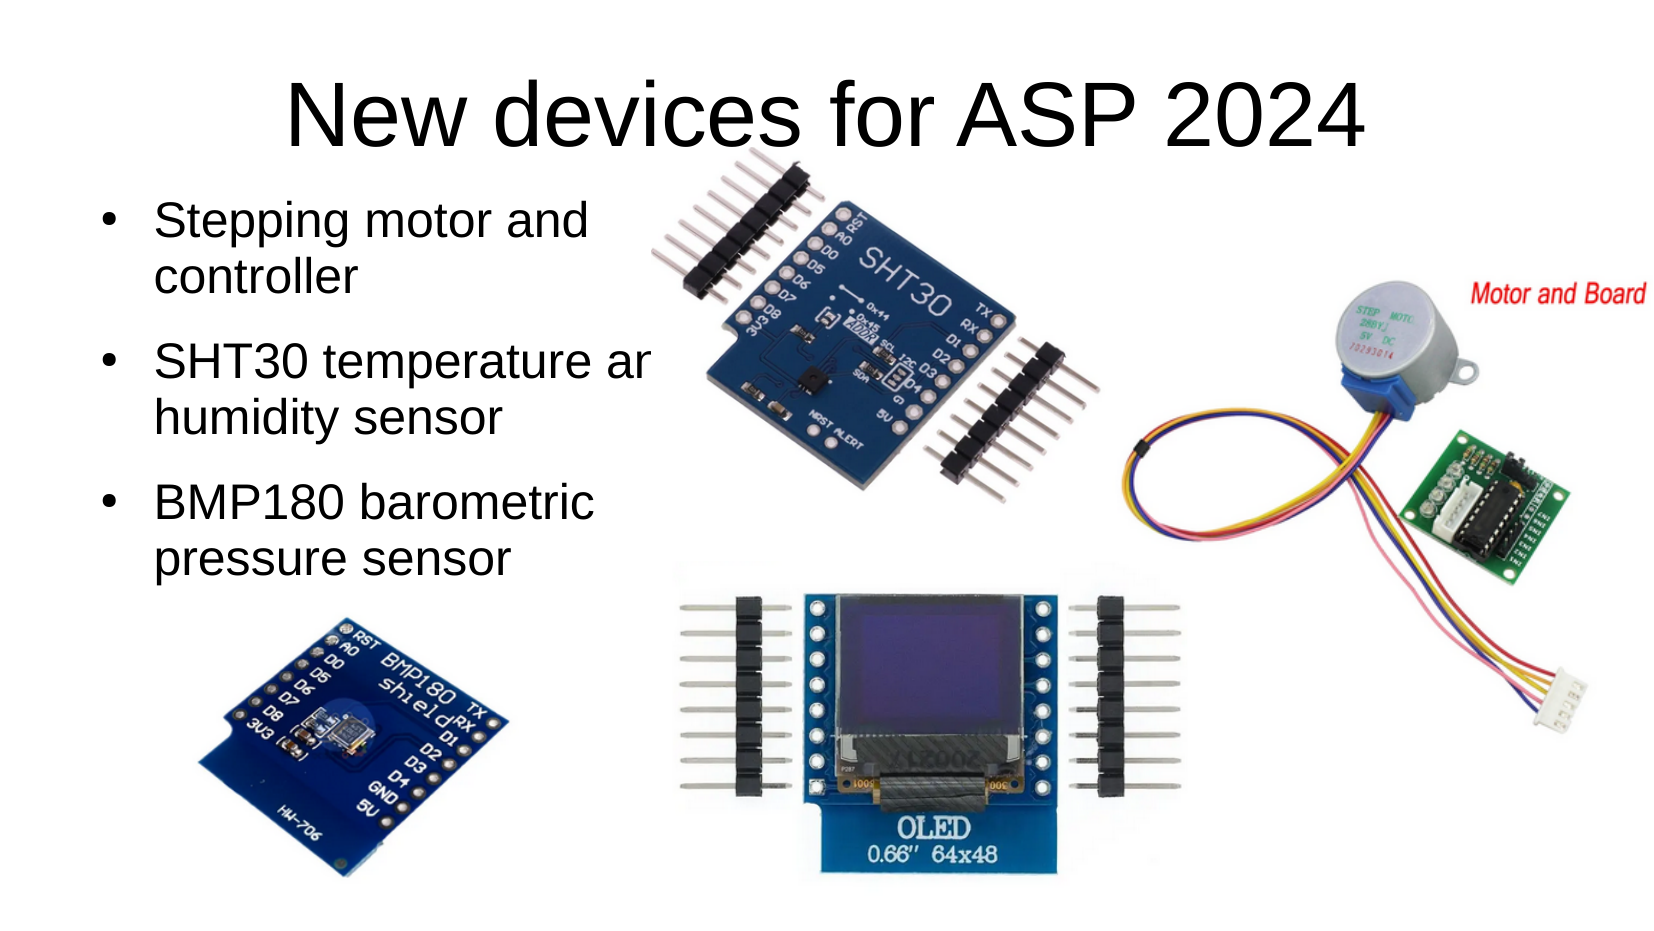

# New devices for ASP 2024
Stepping motor and
controller
SHT30 temperature and
humidity sensor
BMP180 barometric
pressure sensor